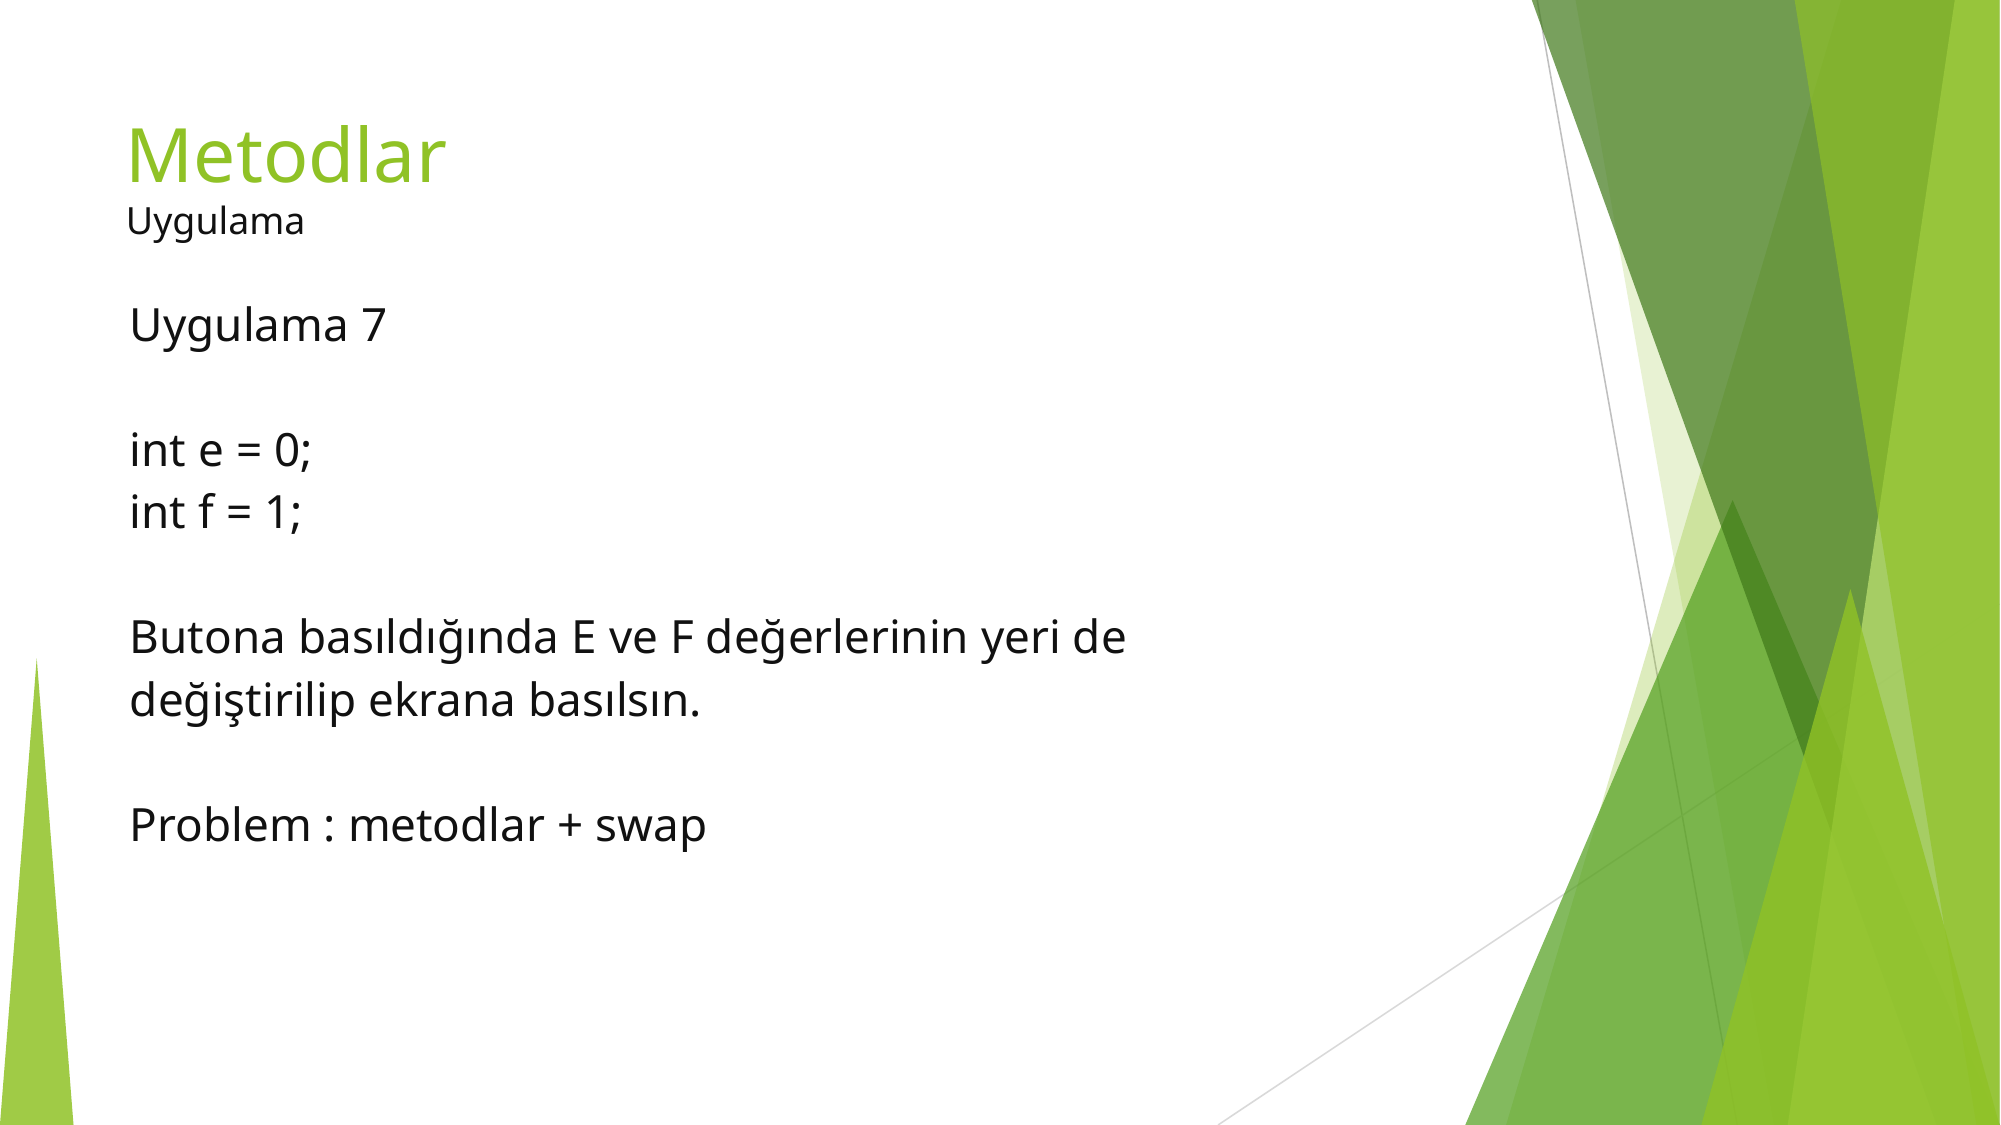

# Metodlar Uygulama
Uygulama 7
int e = 0;
int f = 1;
Butona basıldığında E ve F değerlerinin yeri de değiştirilip ekrana basılsın.
Problem : metodlar + swap